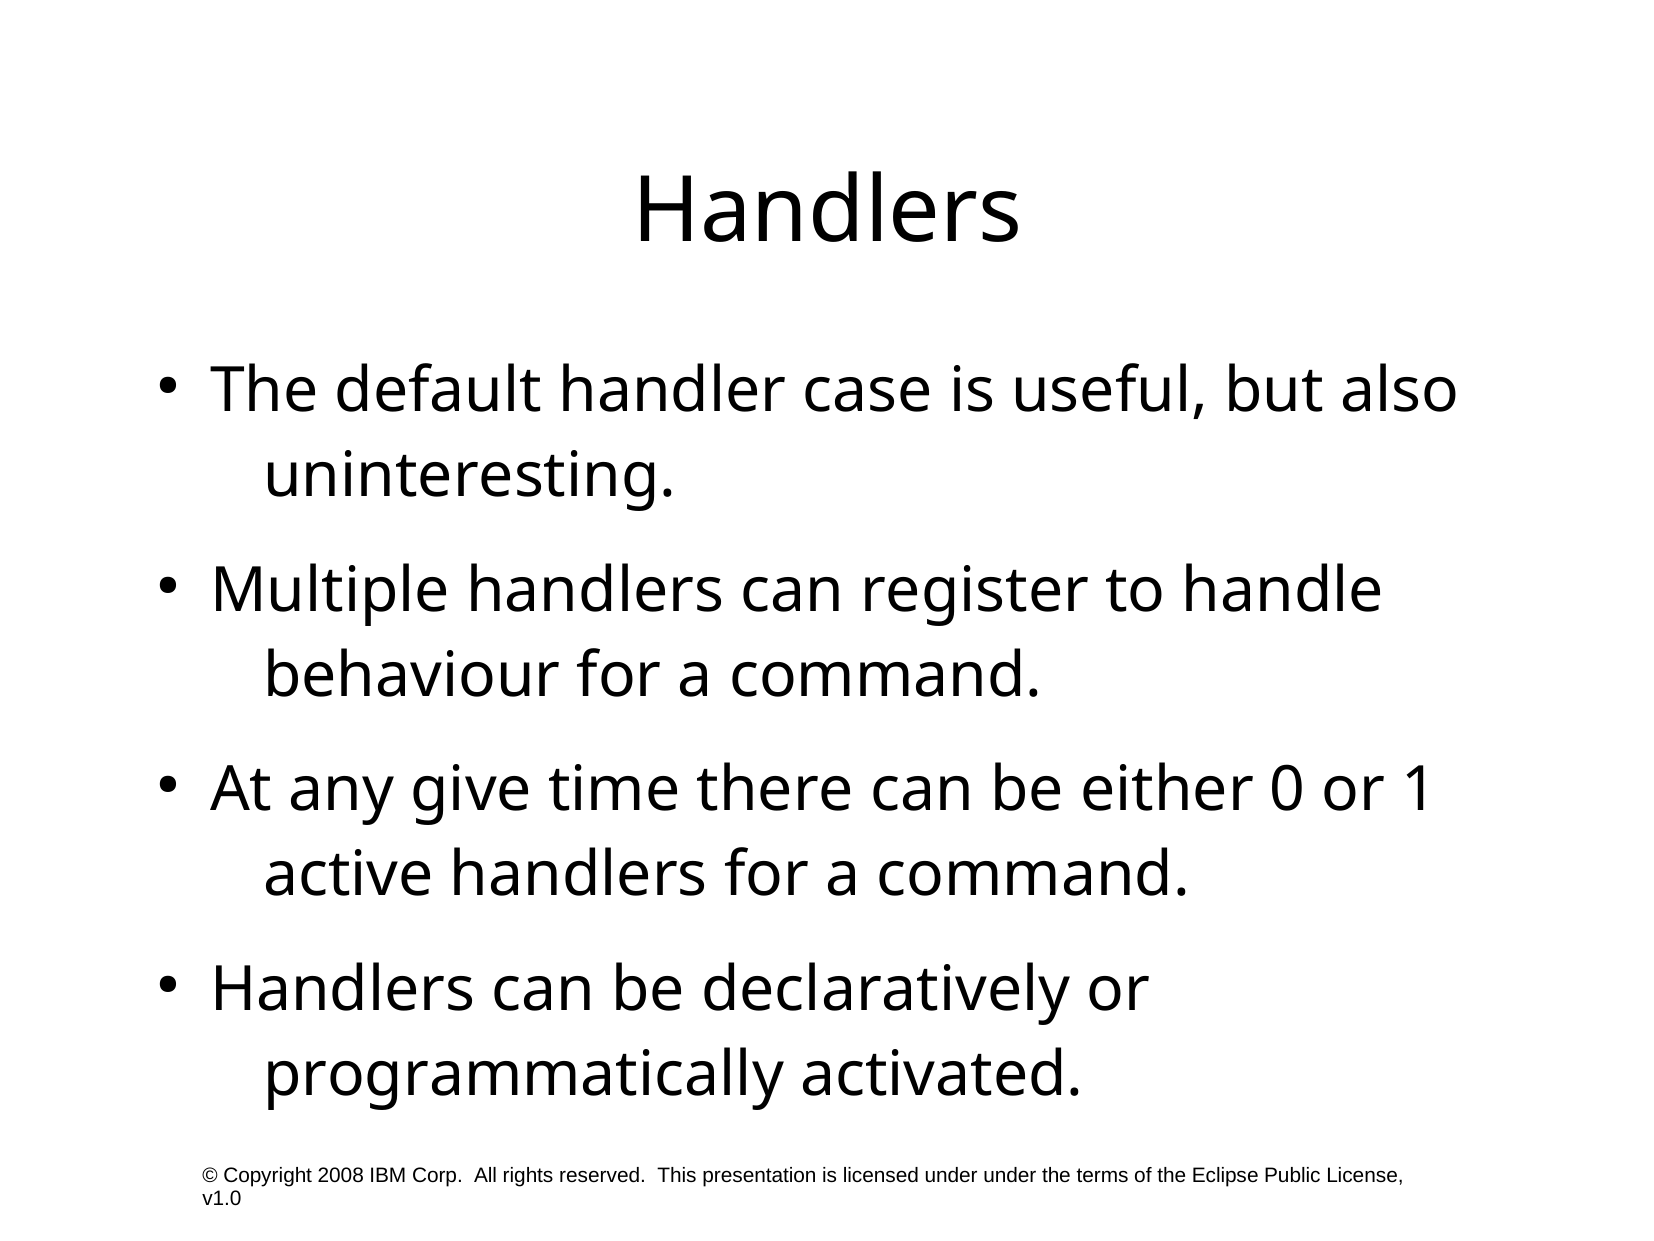

# Handlers
The default handler case is useful, but also uninteresting.
Multiple handlers can register to handle behaviour for a command.
At any give time there can be either 0 or 1 active handlers for a command.
Handlers can be declaratively or programmatically activated.